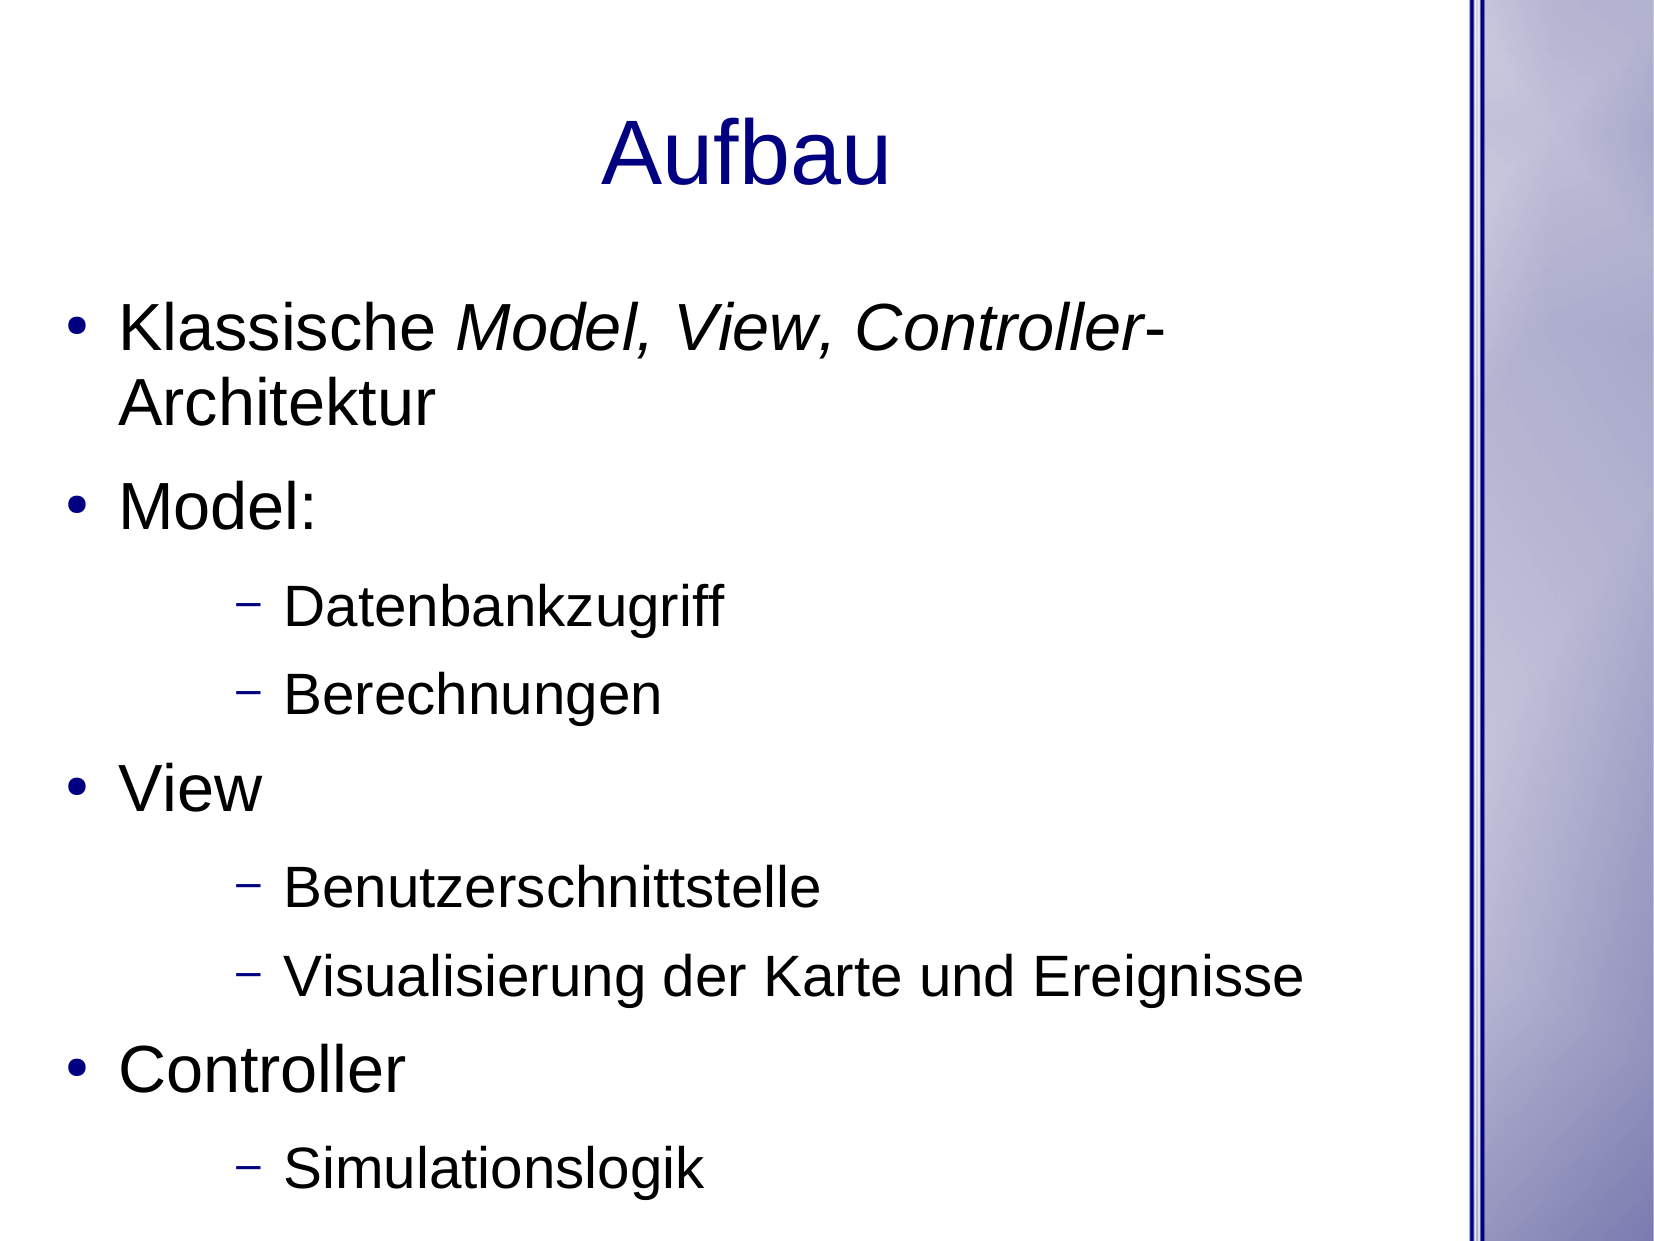

# Aufbau
Klassische Model, View, Controller-Architektur
Model:
Datenbankzugriff
Berechnungen
View
Benutzerschnittstelle
Visualisierung der Karte und Ereignisse
Controller
Simulationslogik